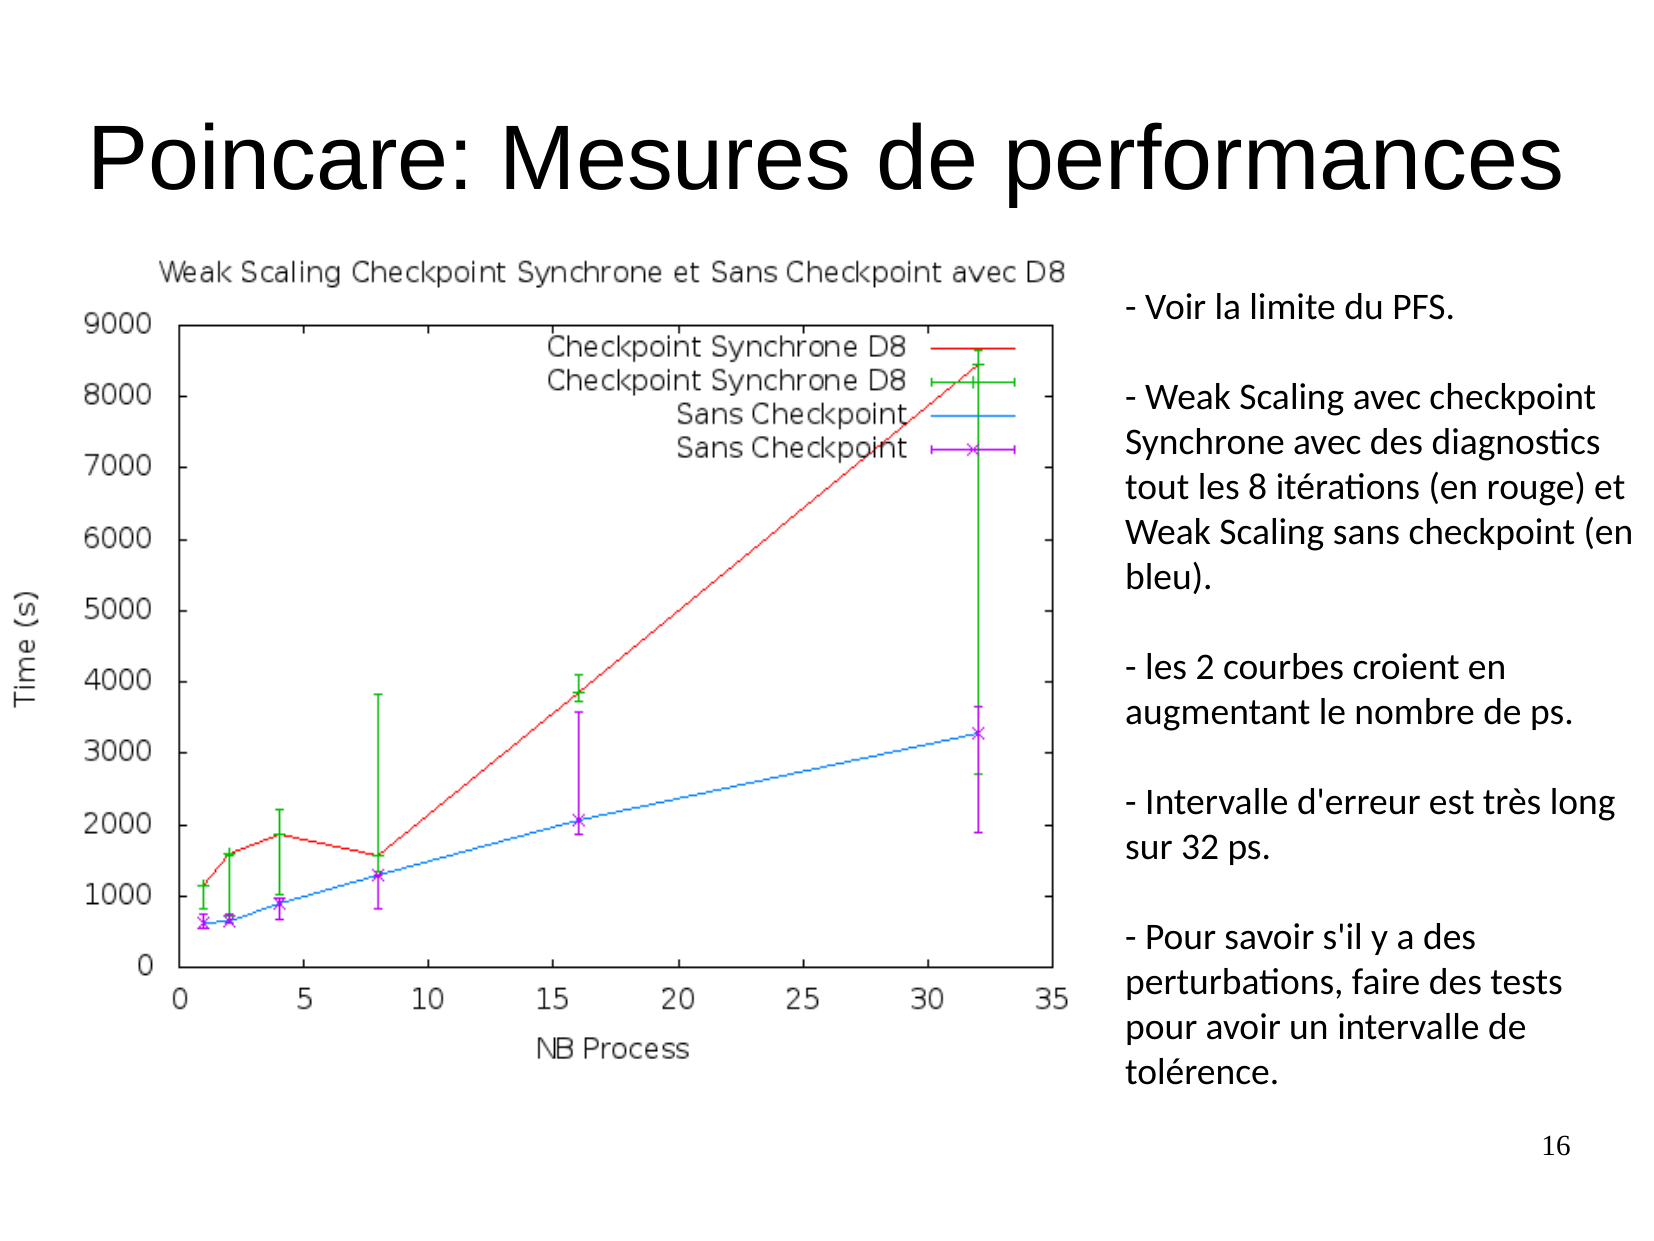

Nr : 63
Ntetha : 512
Nphi : 128
Nvpar : 60
–
Deltat : 5
dt_diag : 40
Phi3D_dt_diag : 40
Moments3D_dt_diag : 40
–
asynchrone_writing : false
# Poincare: Mesures de performances
- Voir la limite du PFS.
- Weak Scaling avec checkpoint Synchrone avec des diagnostics tout les 8 itérations (en rouge) et Weak Scaling sans checkpoint (en bleu).
- les 2 courbes croient en augmentant le nombre de ps.
- Intervalle d'erreur est très long sur 32 ps.
- Pour savoir s'il y a des perturbations, faire des tests pour avoir un intervalle de tolérence.
16